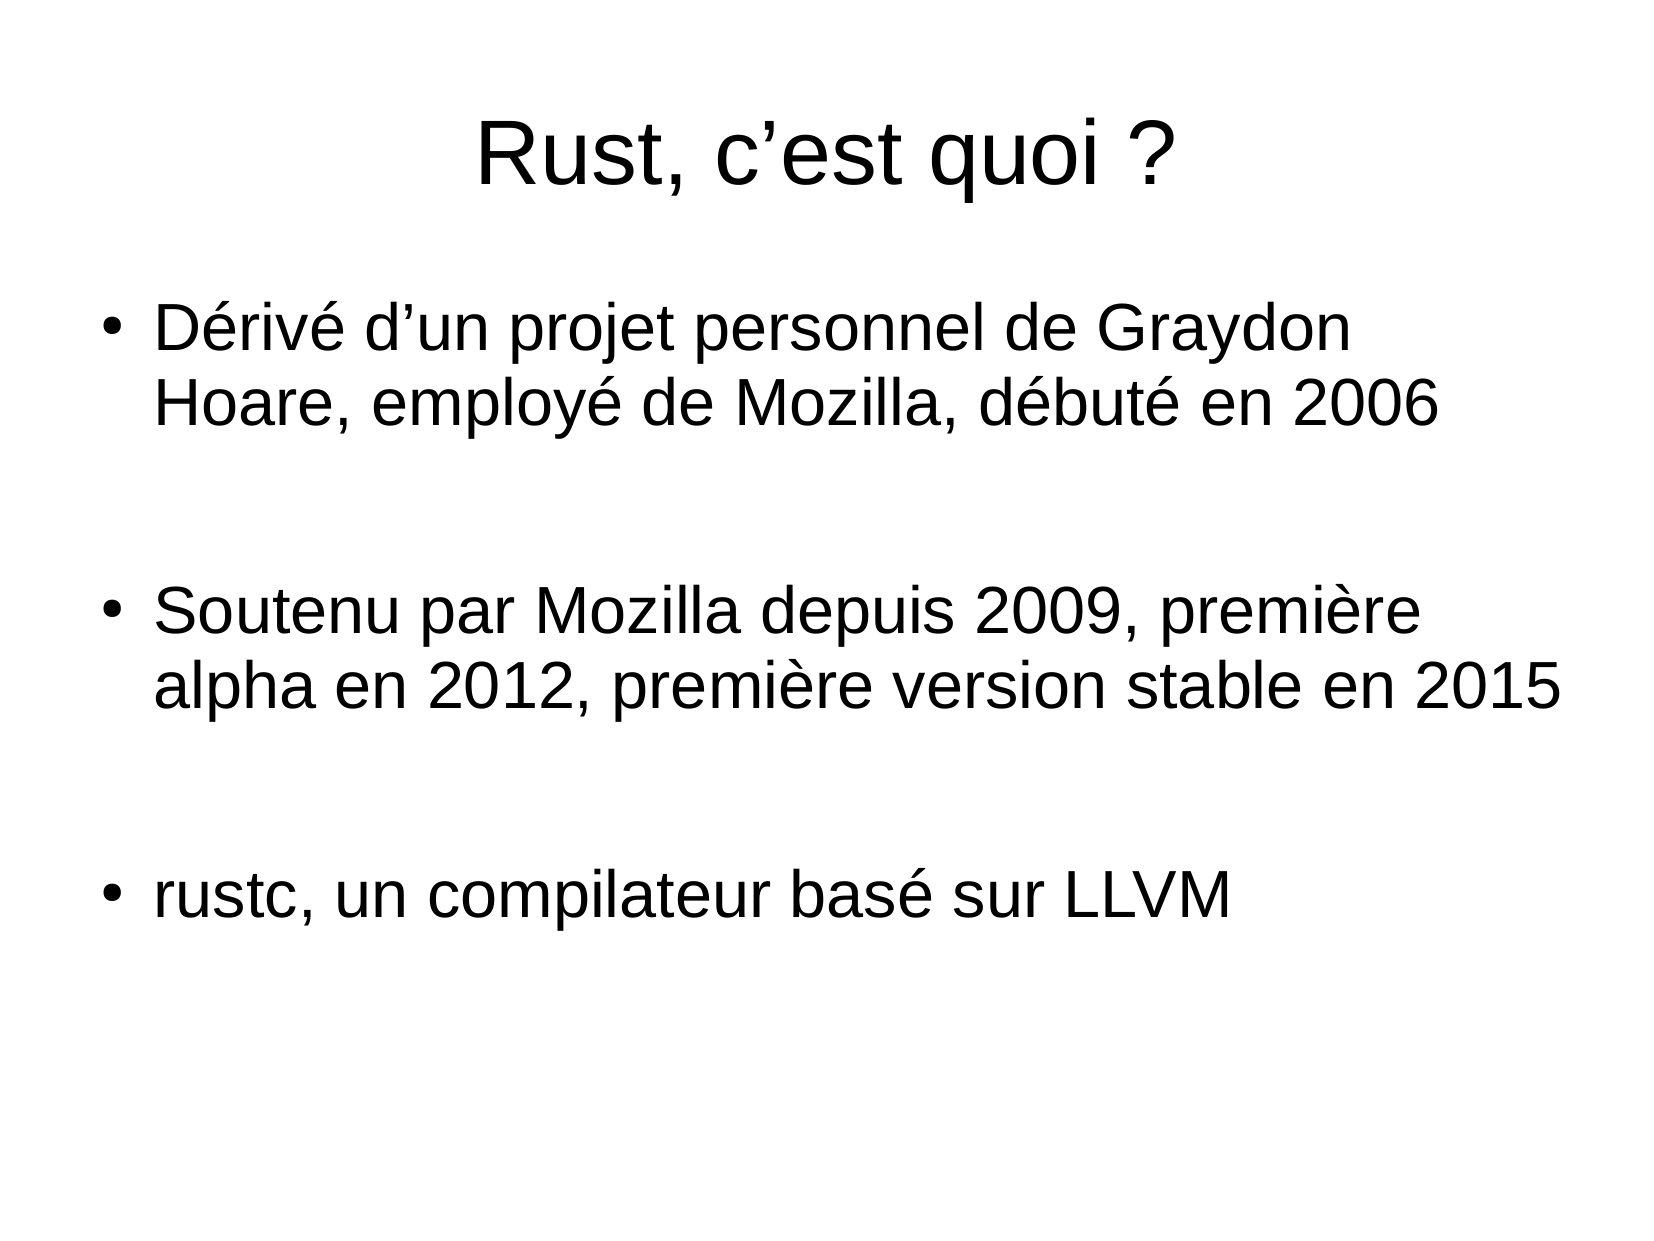

# Rust, c’est quoi ?
Dérivé d’un projet personnel de Graydon Hoare, employé de Mozilla, débuté en 2006
Soutenu par Mozilla depuis 2009, première alpha en 2012, première version stable en 2015
rustc, un compilateur basé sur LLVM